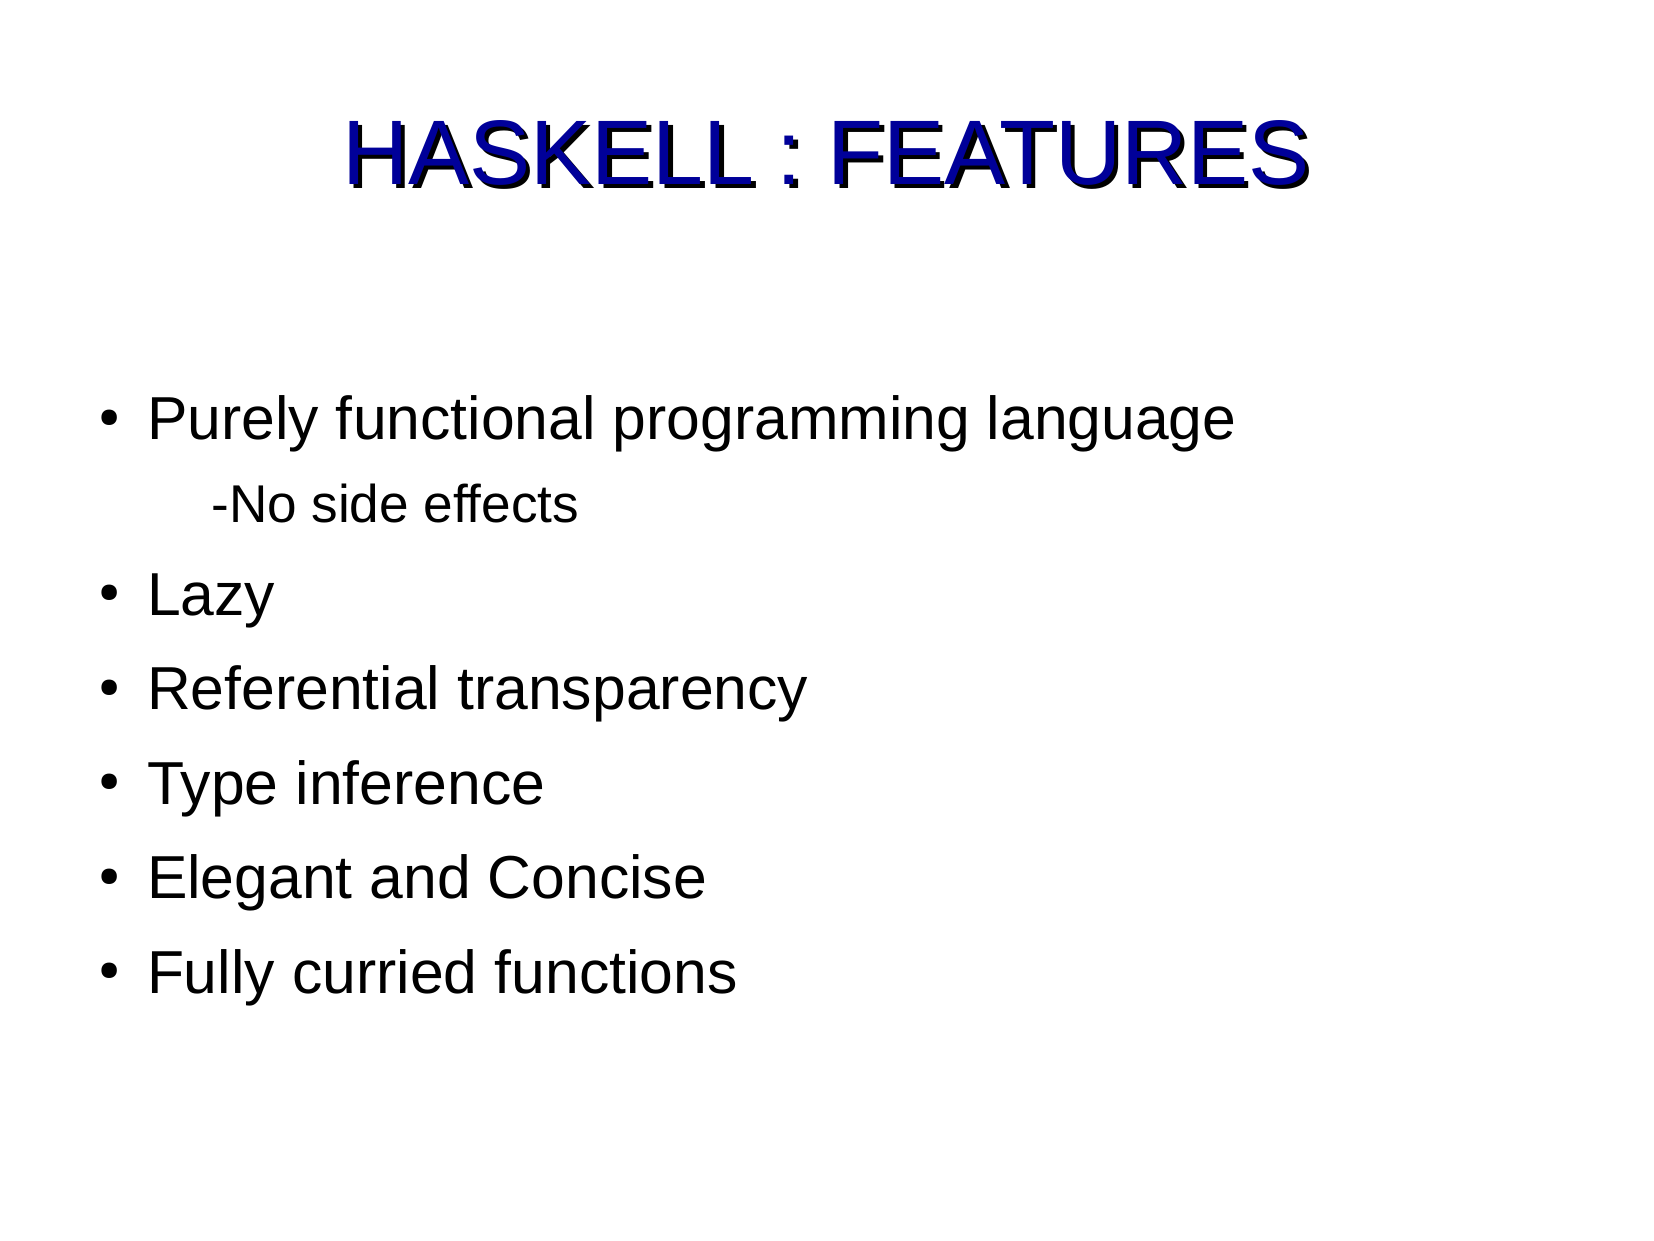

# HASKELL : FEATURES
Purely functional programming language
-No side effects
Lazy
Referential transparency
Type inference
Elegant and Concise
Fully curried functions